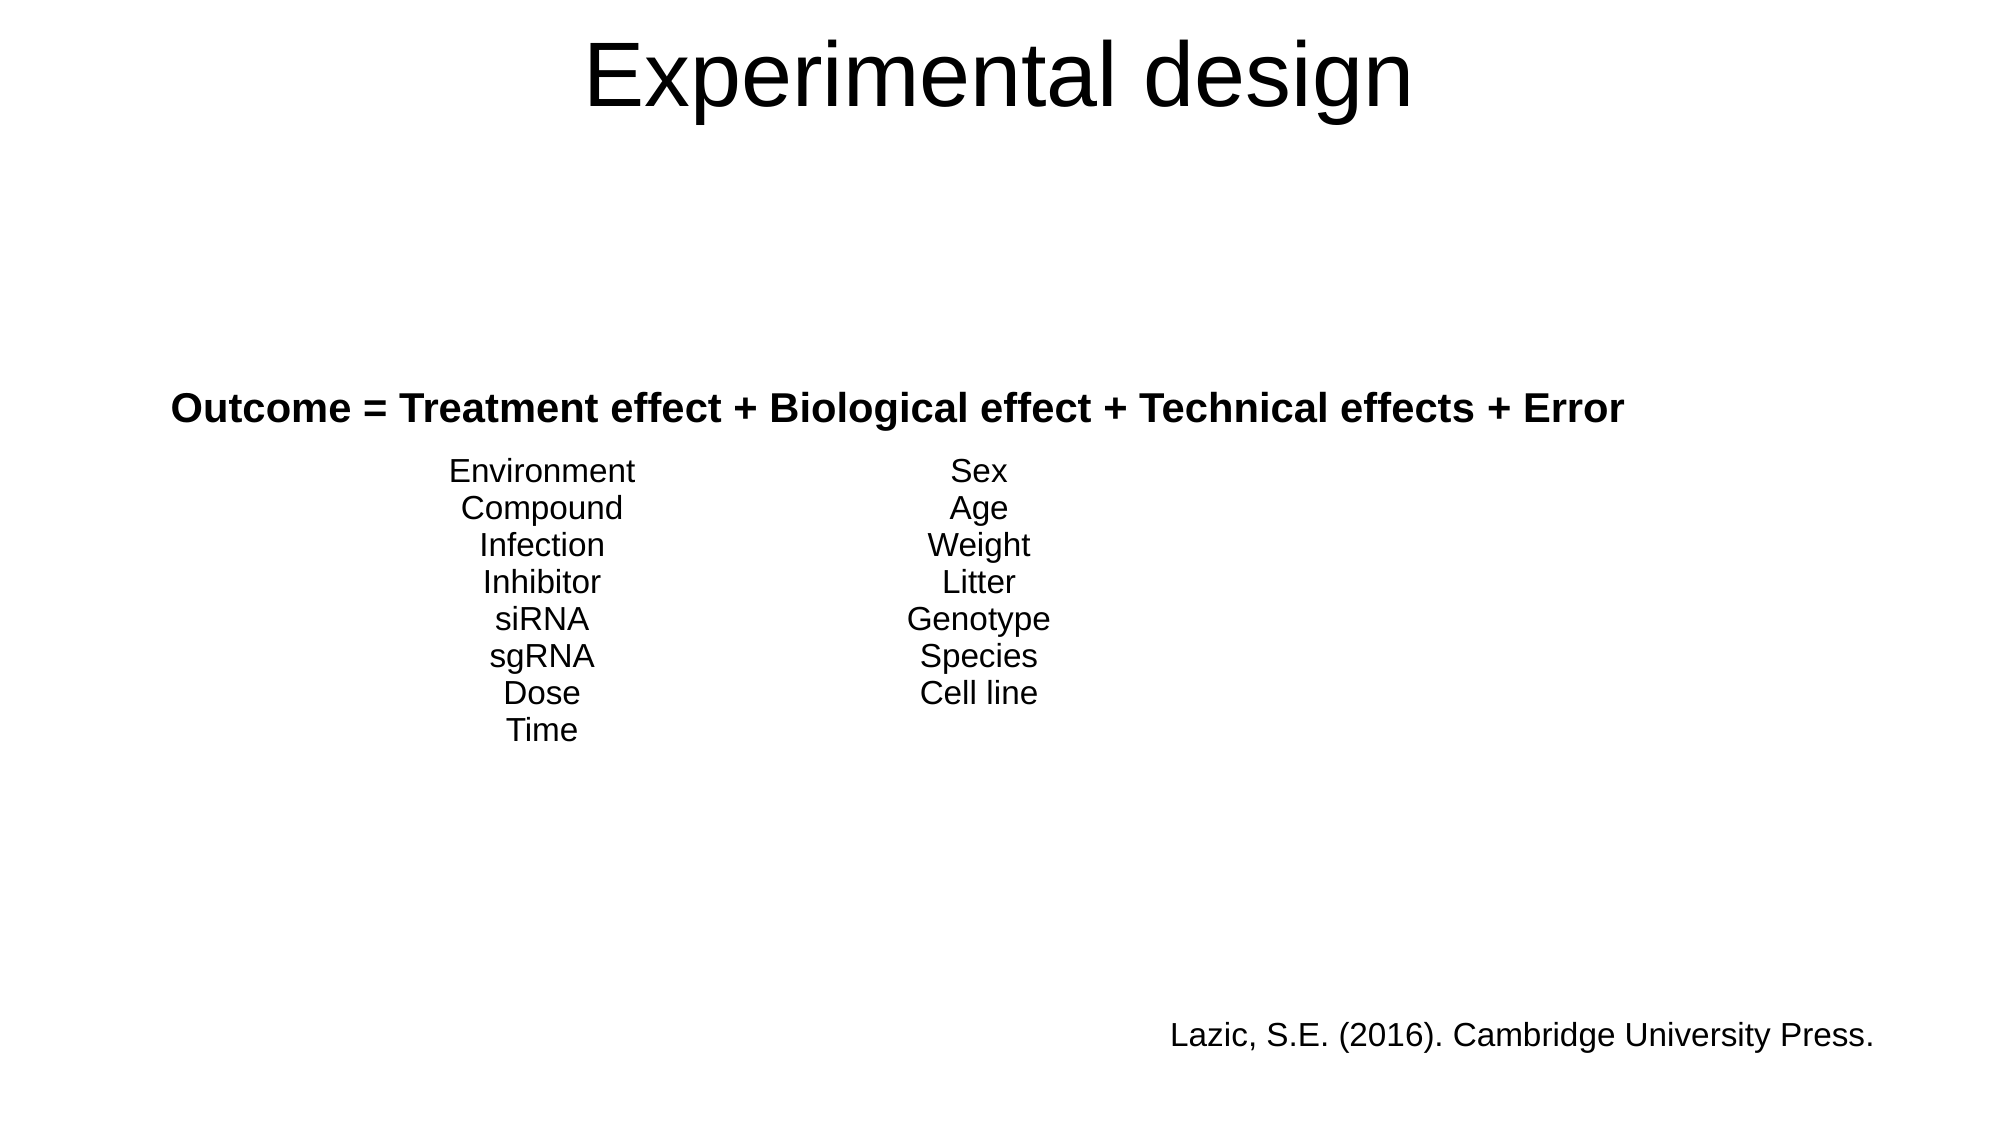

# Experimental design
Outcome = Treatment effect + Biological effect + Technical effects + Error
Environment
Compound
Infection
Inhibitor
siRNA
sgRNA
Dose
Time
Sex
Age
Weight
Litter
Genotype
Species
Cell line
Lazic, S.E. (2016). Cambridge University Press.